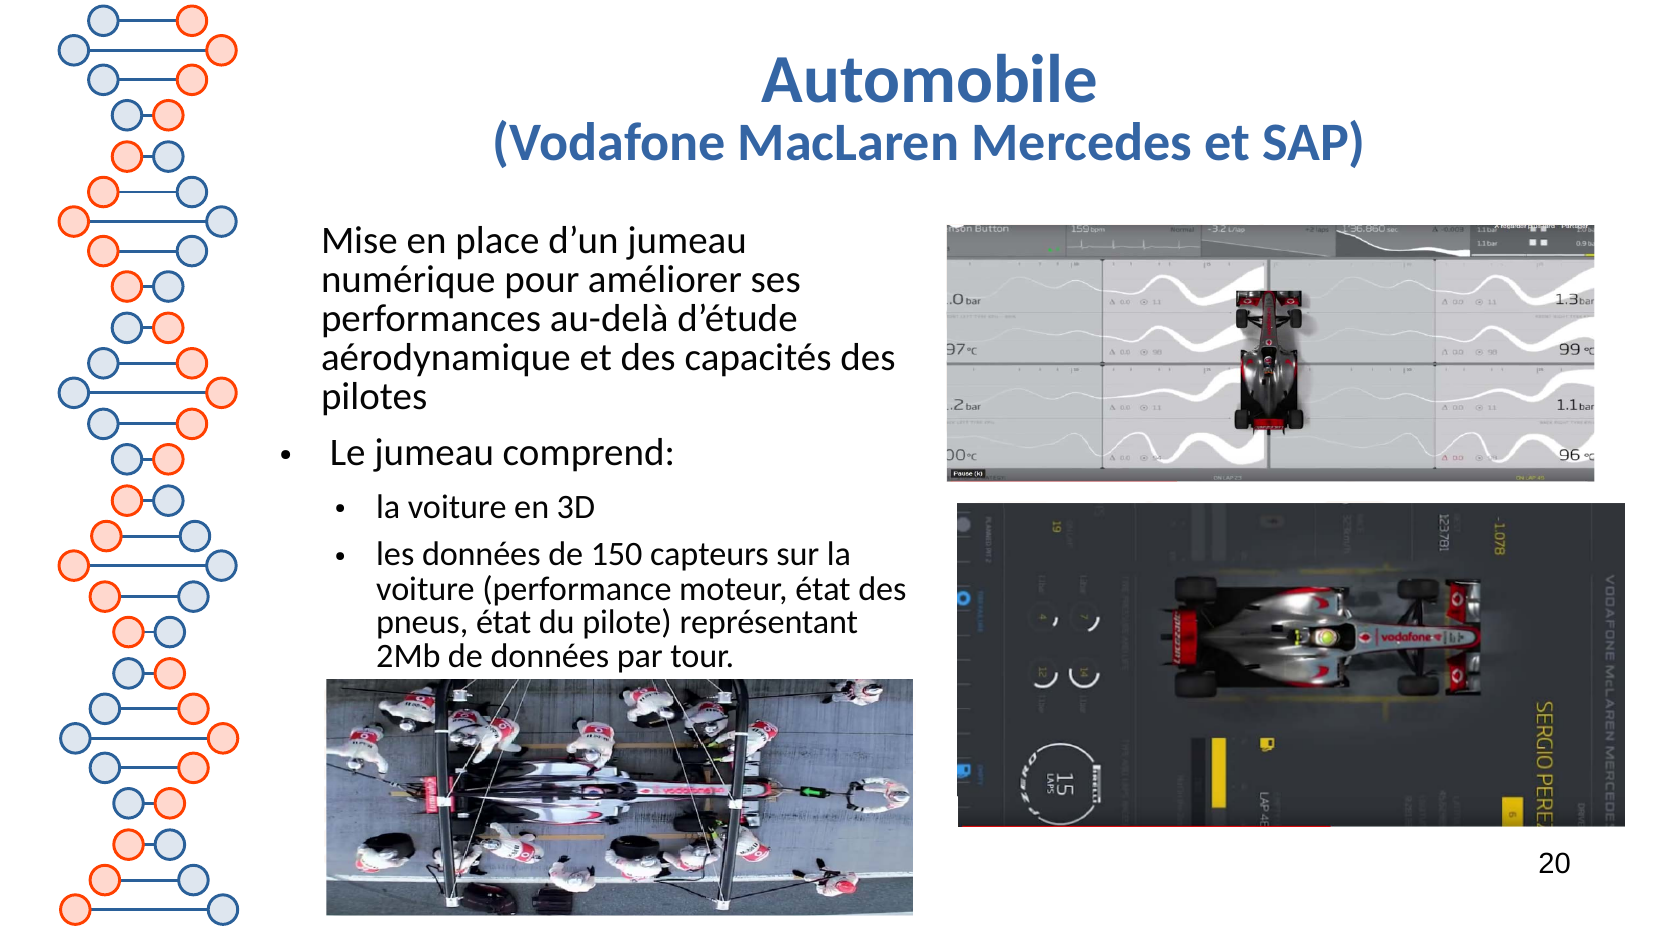

# Automobile (Vodafone MacLaren Mercedes et SAP)
Mise en place d’un jumeau numérique pour améliorer ses performances au-delà d’étude aérodynamique et des capacités des pilotes
 Le jumeau comprend:
la voiture en 3D
les données de 150 capteurs sur la voiture (performance moteur, état des pneus, état du pilote) représentant 2Mb de données par tour.
 Un système d’analyses très performant
20